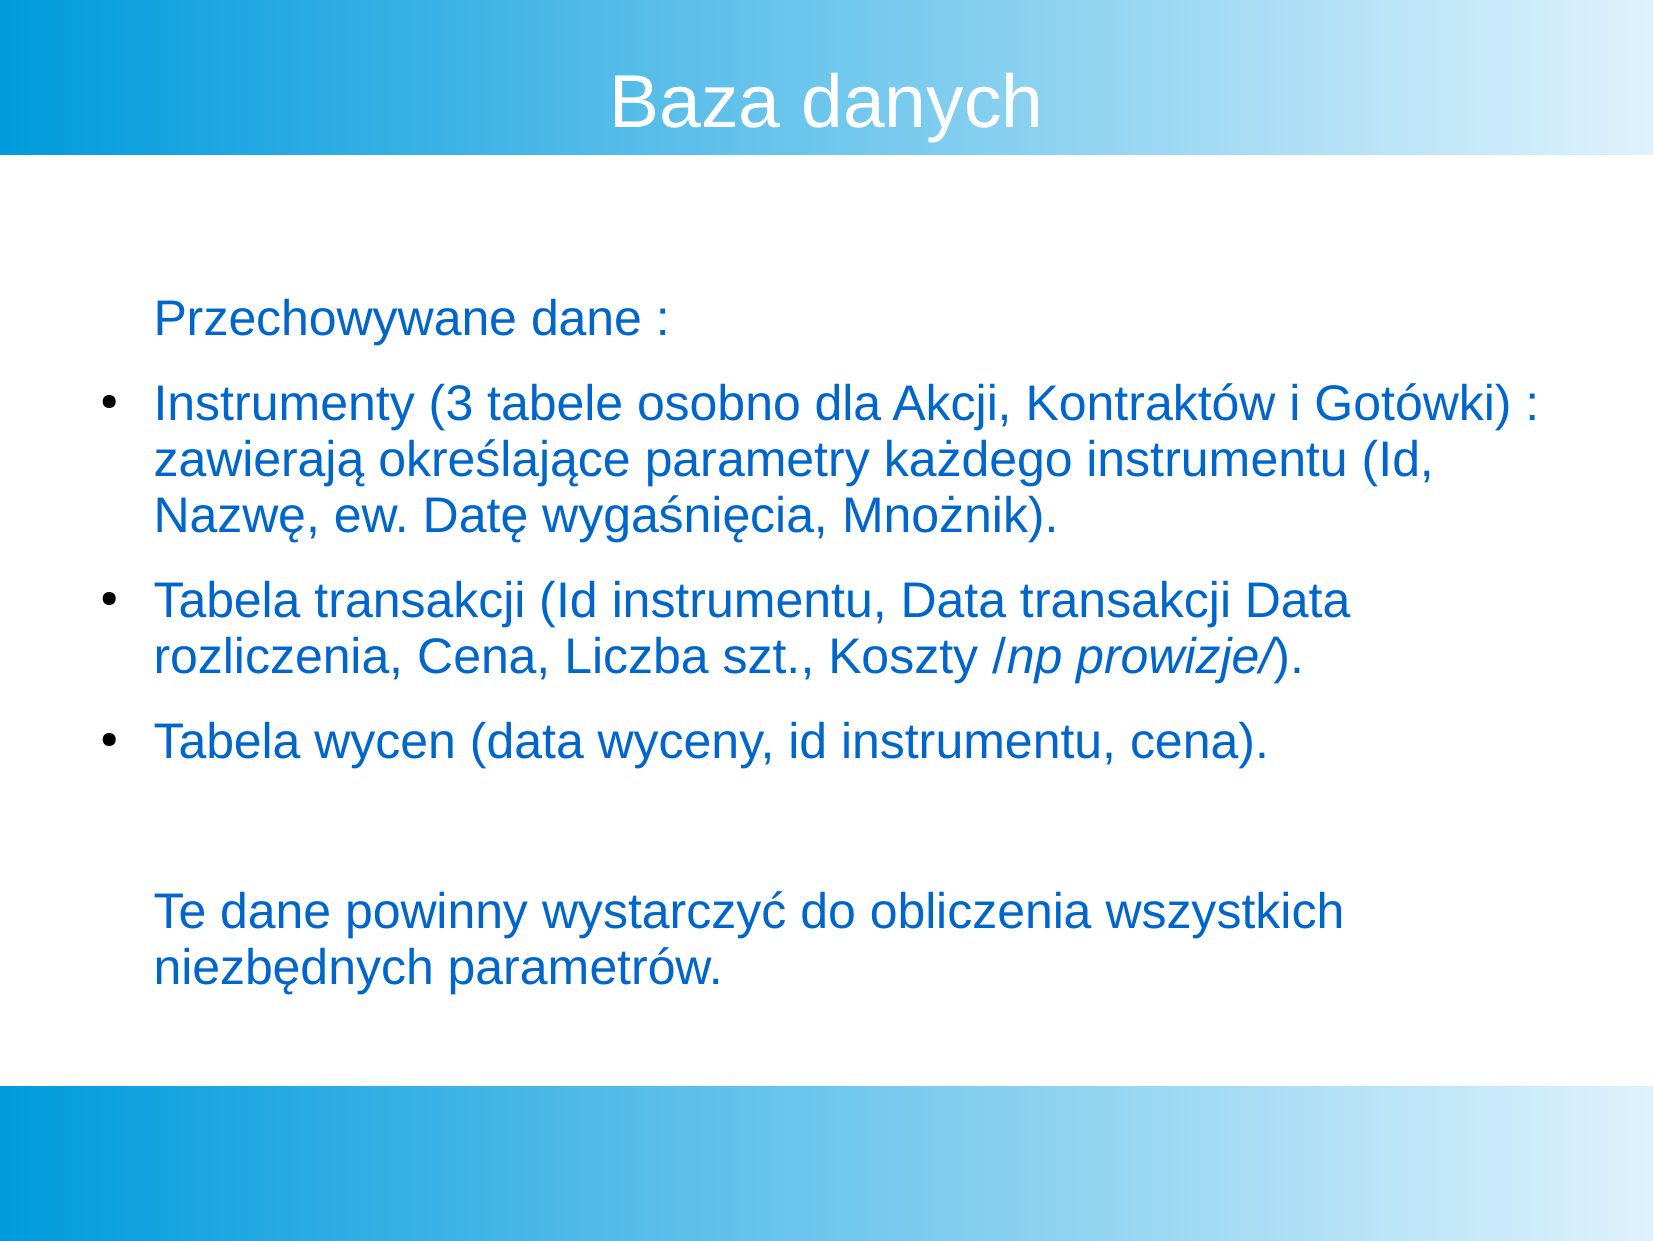

# Baza danych
Przechowywane dane :
Instrumenty (3 tabele osobno dla Akcji, Kontraktów i Gotówki) : zawierają określające parametry każdego instrumentu (Id, Nazwę, ew. Datę wygaśnięcia, Mnożnik).
Tabela transakcji (Id instrumentu, Data transakcji Data rozliczenia, Cena, Liczba szt., Koszty /np prowizje/).
Tabela wycen (data wyceny, id instrumentu, cena).
Te dane powinny wystarczyć do obliczenia wszystkich niezbędnych parametrów.